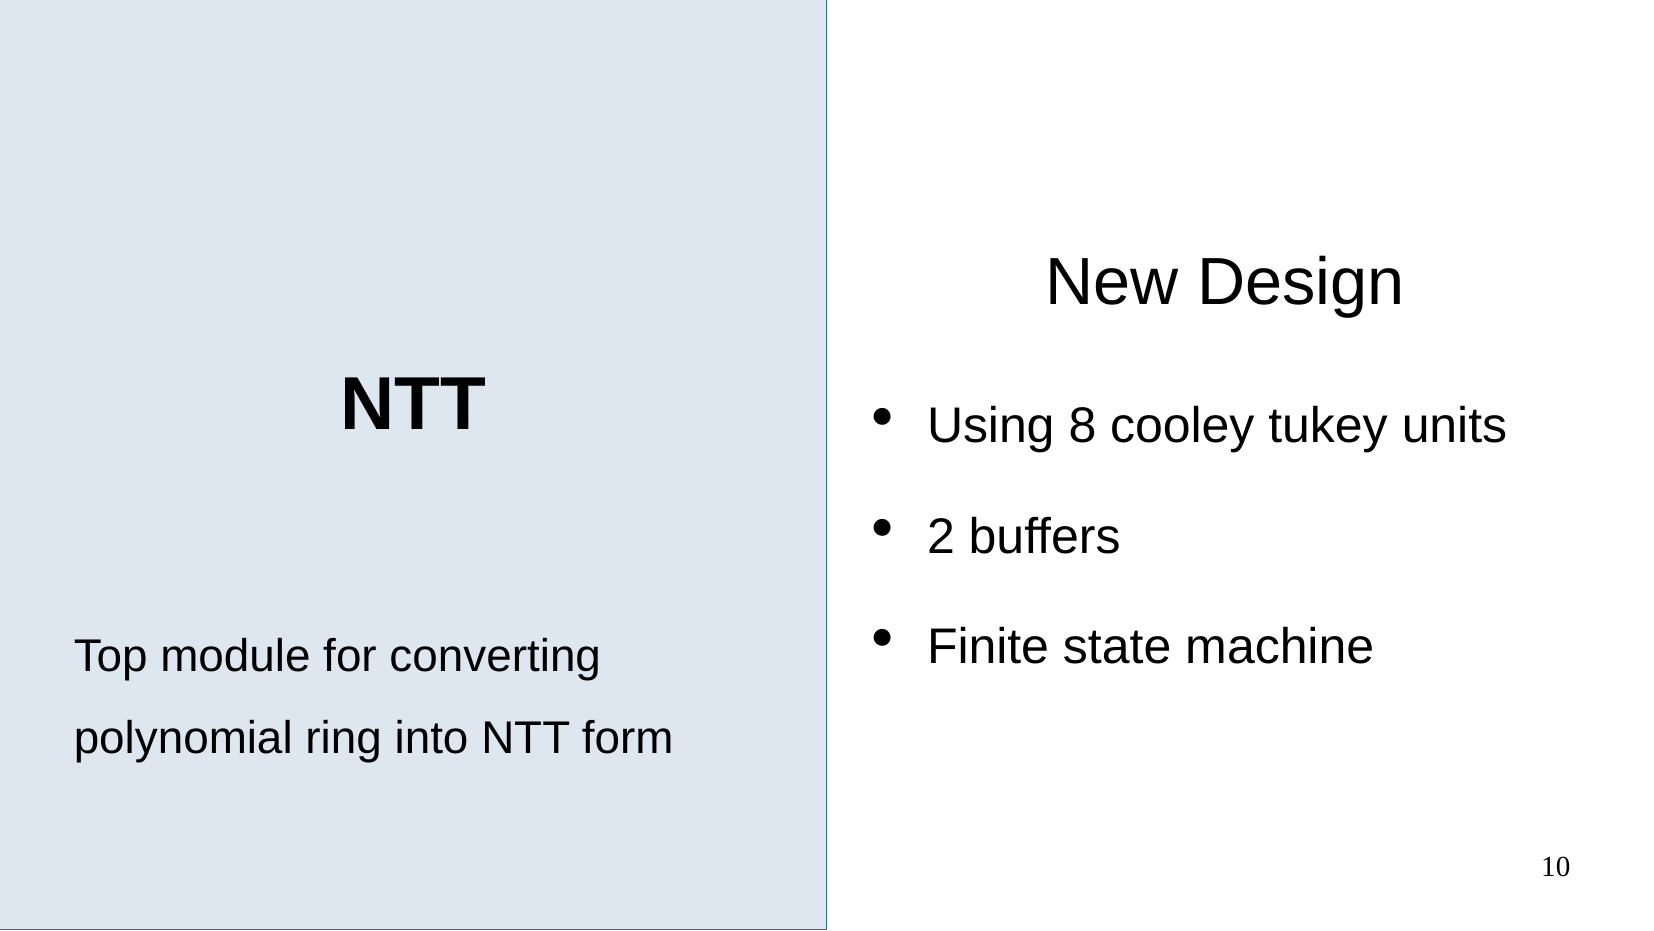

New Design
# NTT
Using 8 cooley tukey units
2 buffers
Finite state machine
Top module for converting polynomial ring into NTT form
10